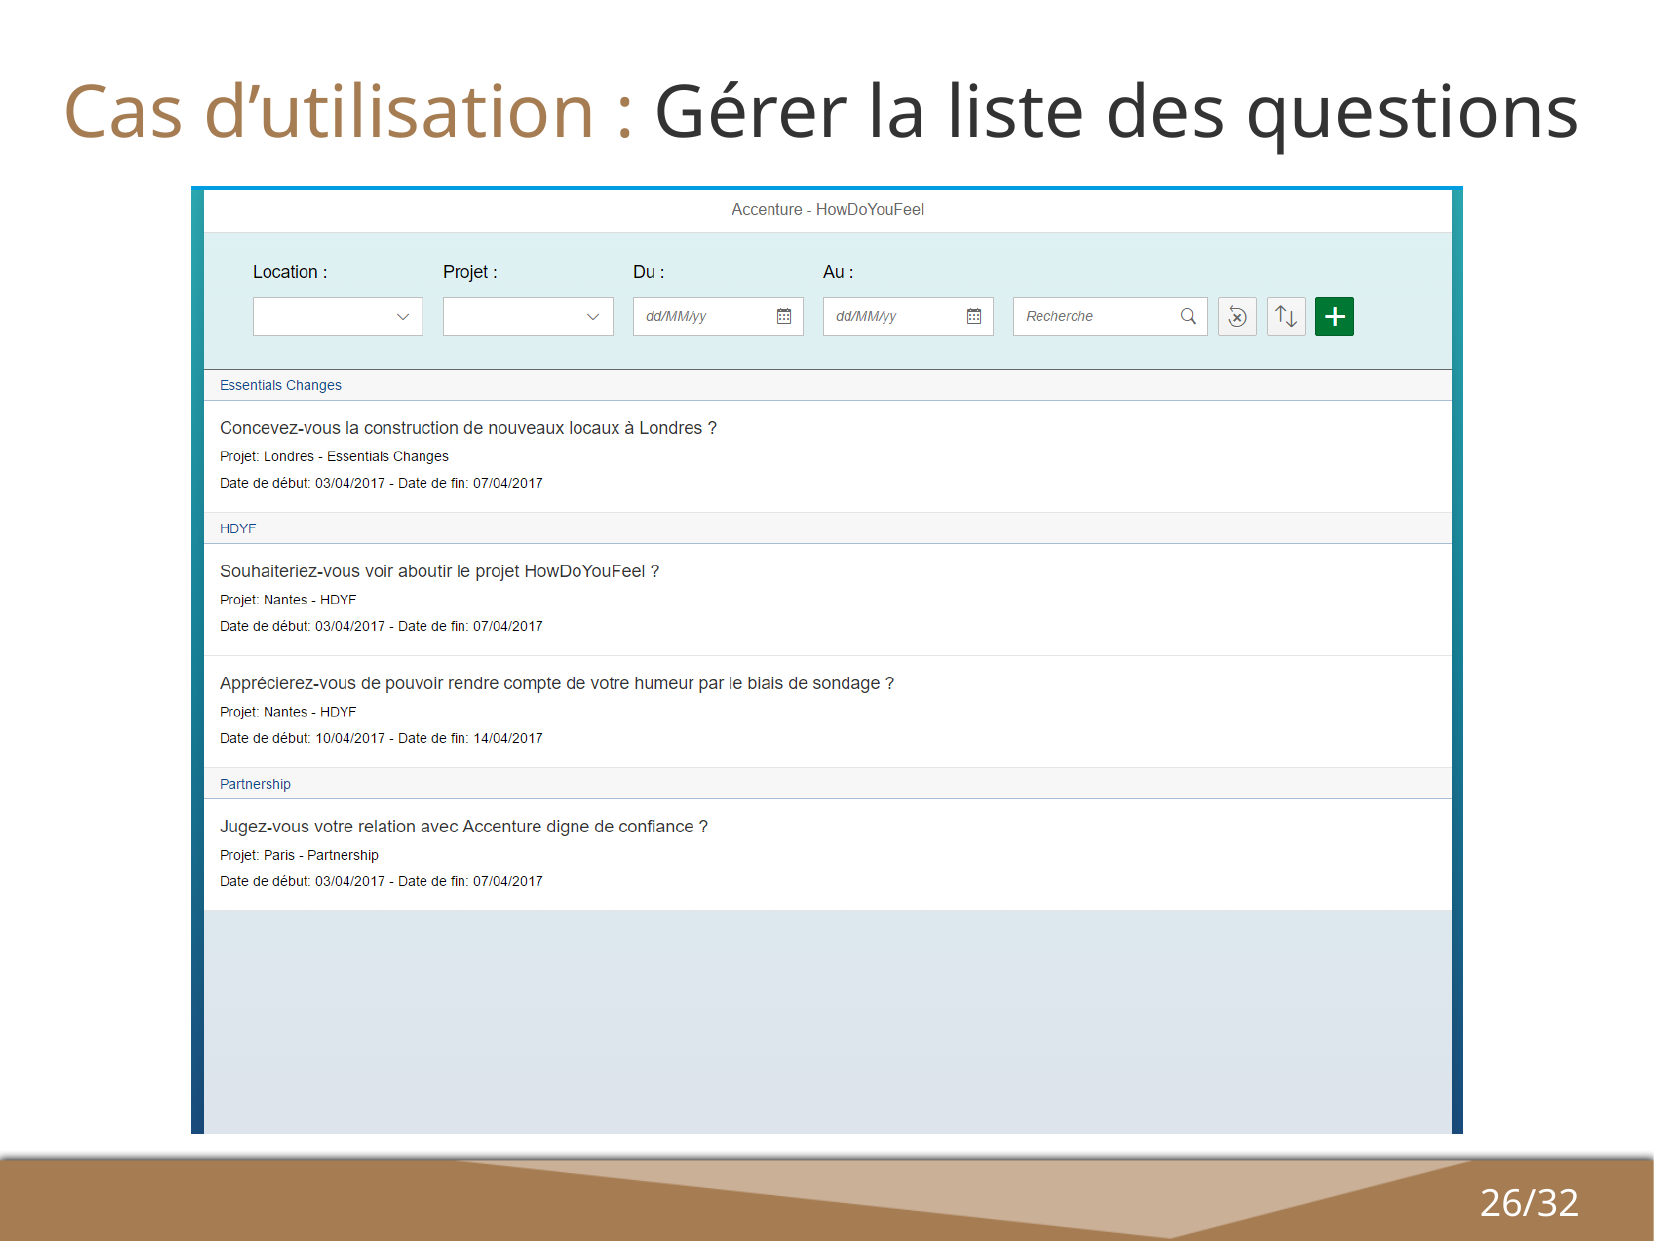

Cas d’utilisation : Gérer la liste des questions